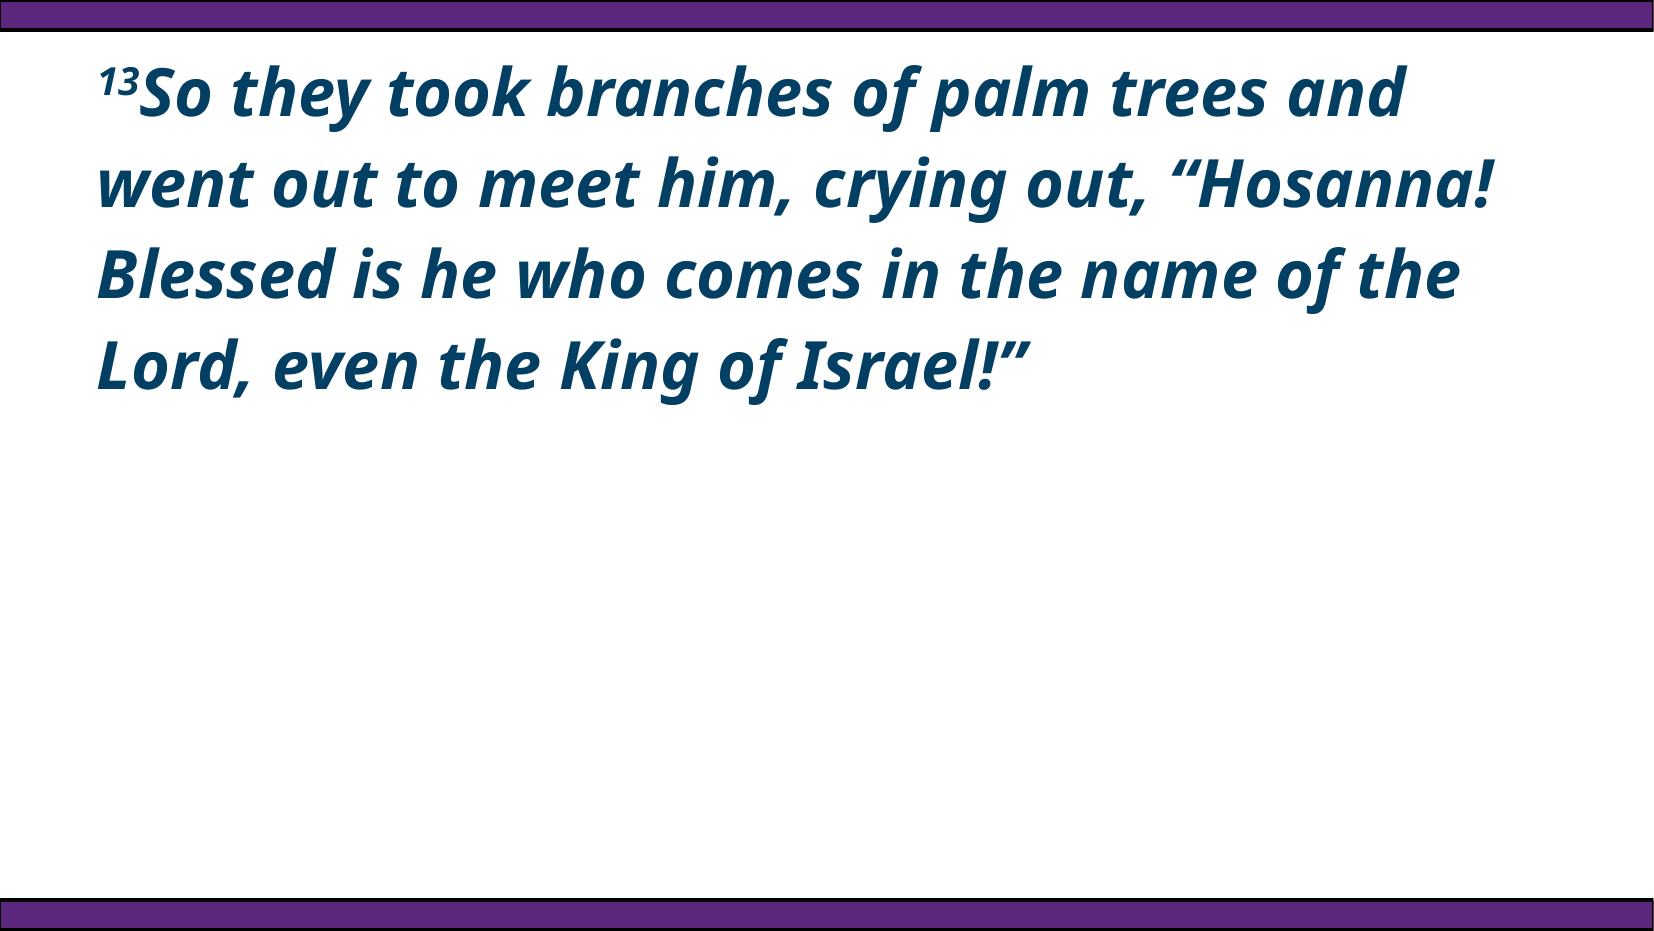

13So they took branches of palm trees and went out to meet him, crying out, “Hosanna! Blessed is he who comes in the name of the Lord, even the King of Israel!”